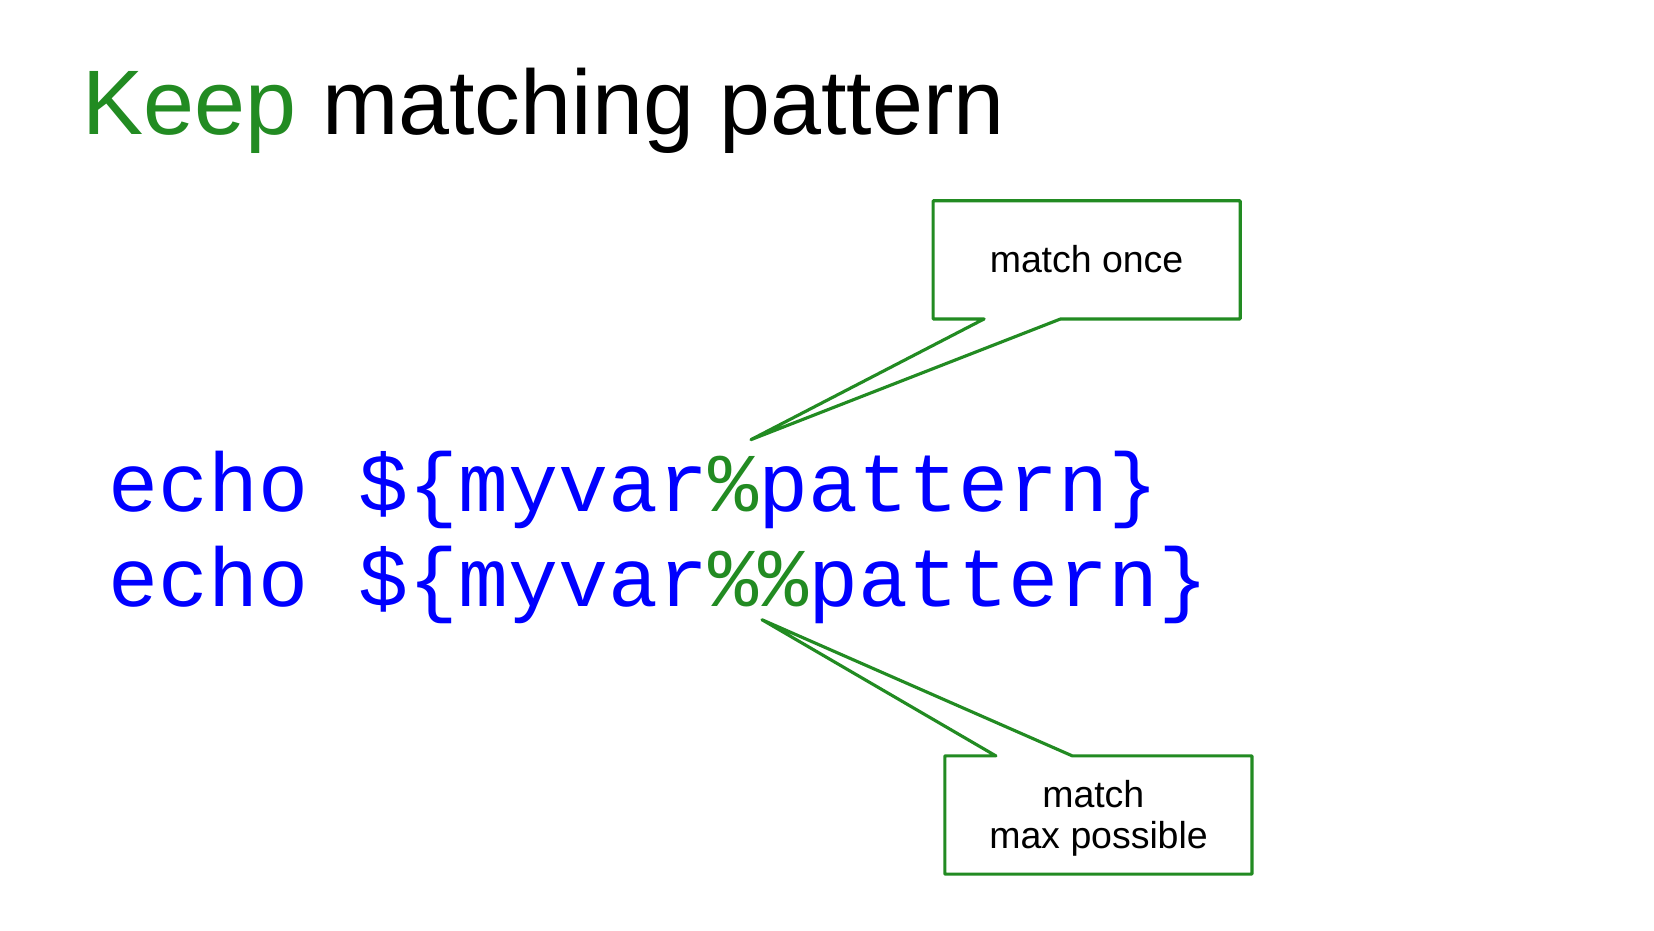

# Keep matching pattern
match once
echo ${myvar%pattern}
echo ${myvar%%pattern}
match
max possible